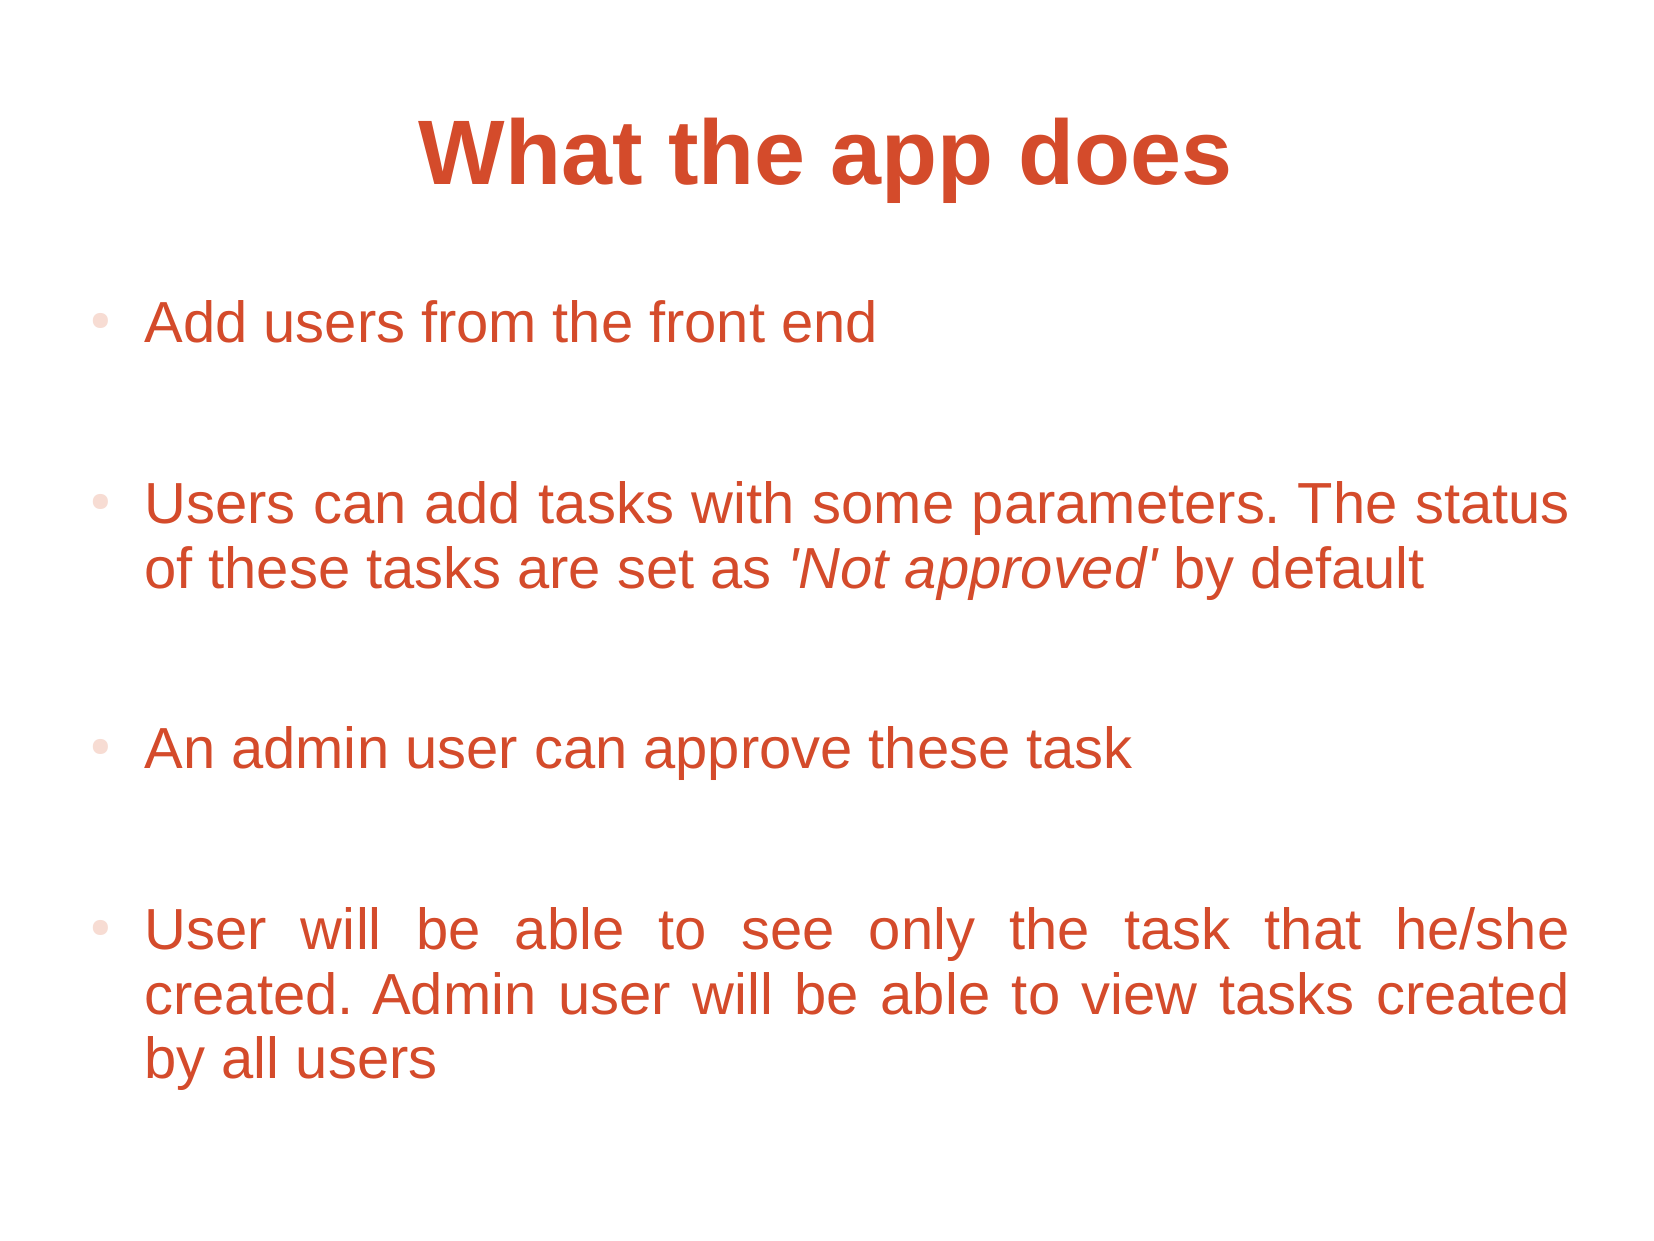

# What the app does
Add users from the front end
Users can add tasks with some parameters. The status of these tasks are set as 'Not approved' by default
An admin user can approve these task
User will be able to see only the task that he/she created. Admin user will be able to view tasks created by all users